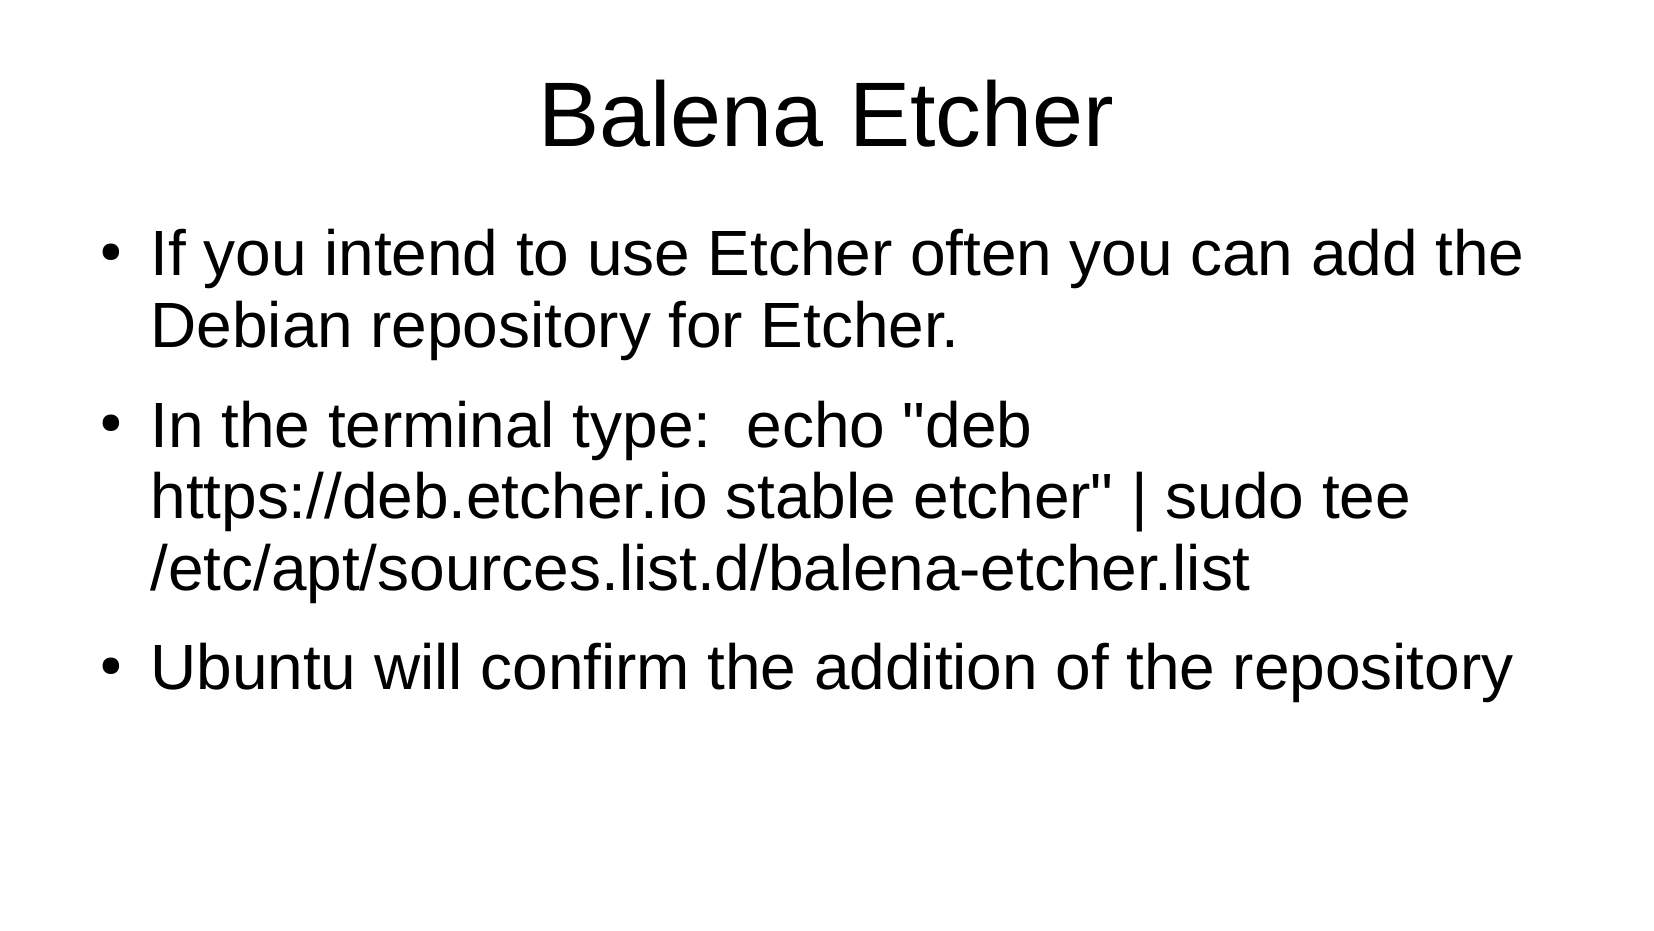

# Balena Etcher
If you intend to use Etcher often you can add the Debian repository for Etcher.
In the terminal type: echo "deb https://deb.etcher.io stable etcher" | sudo tee /etc/apt/sources.list.d/balena-etcher.list
Ubuntu will confirm the addition of the repository